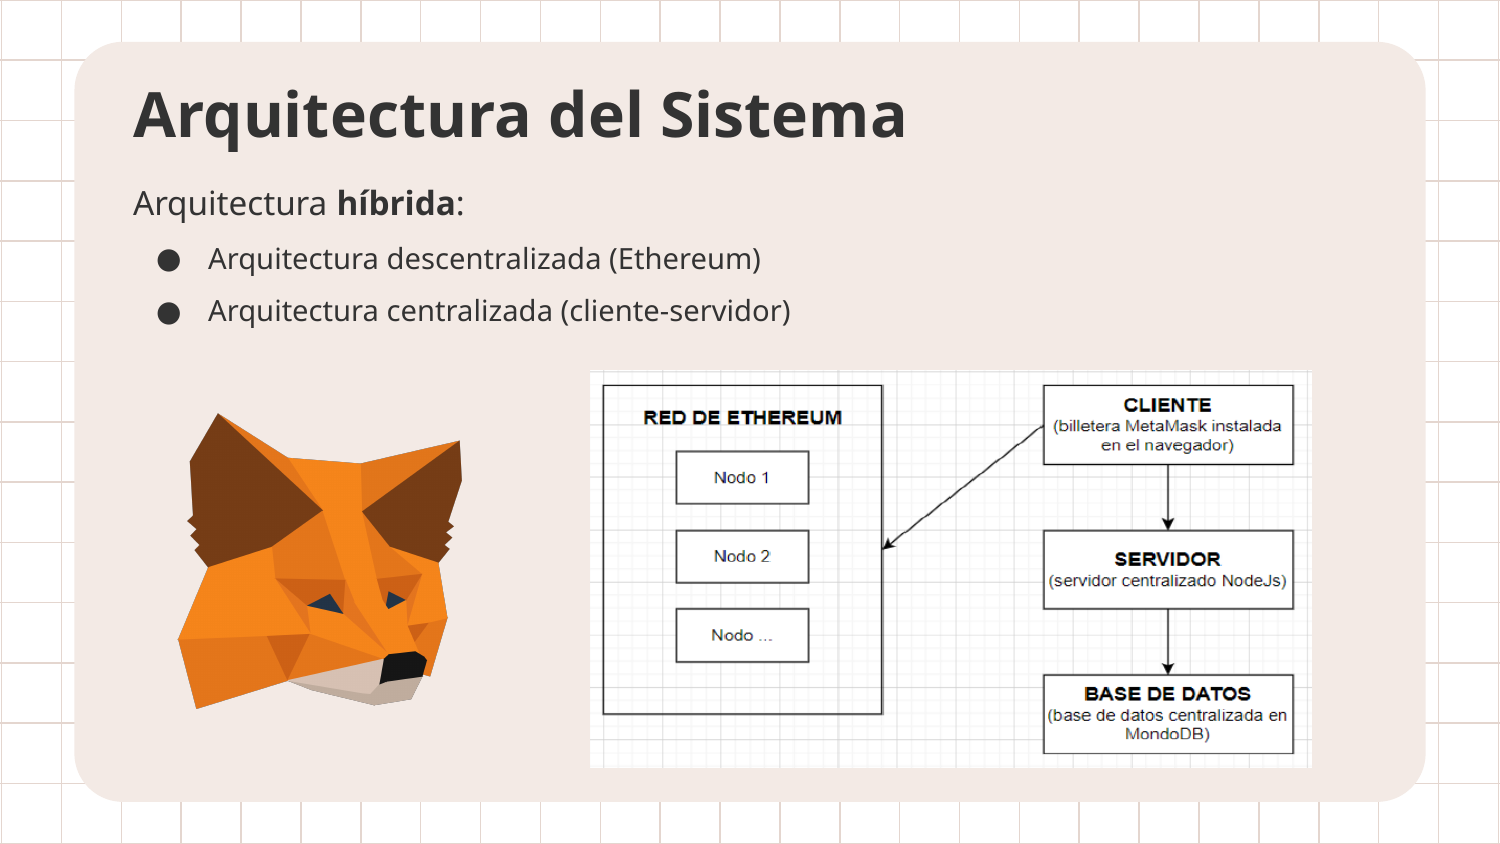

# Arquitectura del Sistema
Arquitectura híbrida:
Arquitectura descentralizada (Ethereum)
Arquitectura centralizada (cliente-servidor)